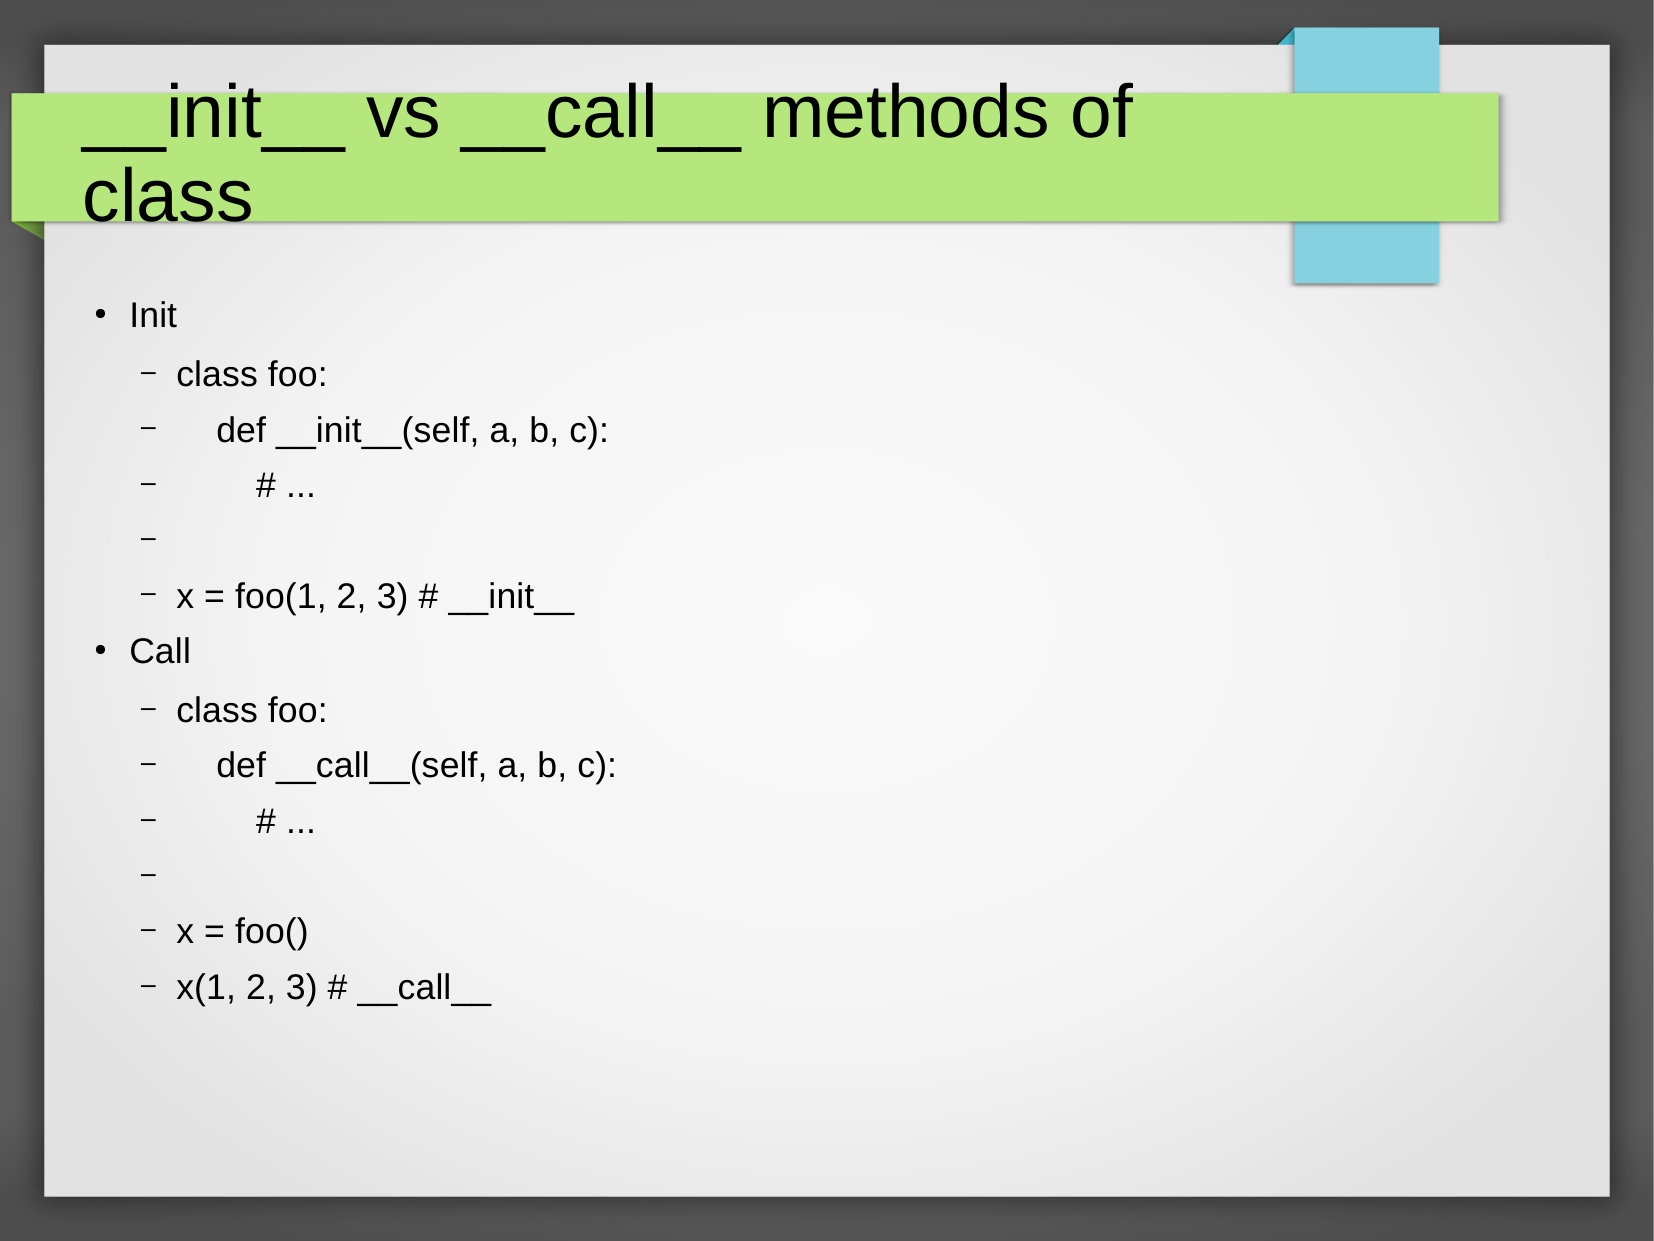

# __init__ vs __call__ methods of class
Init
class foo:
 def __init__(self, a, b, c):
 # ...
x = foo(1, 2, 3) # __init__
Call
class foo:
 def __call__(self, a, b, c):
 # ...
x = foo()
x(1, 2, 3) # __call__